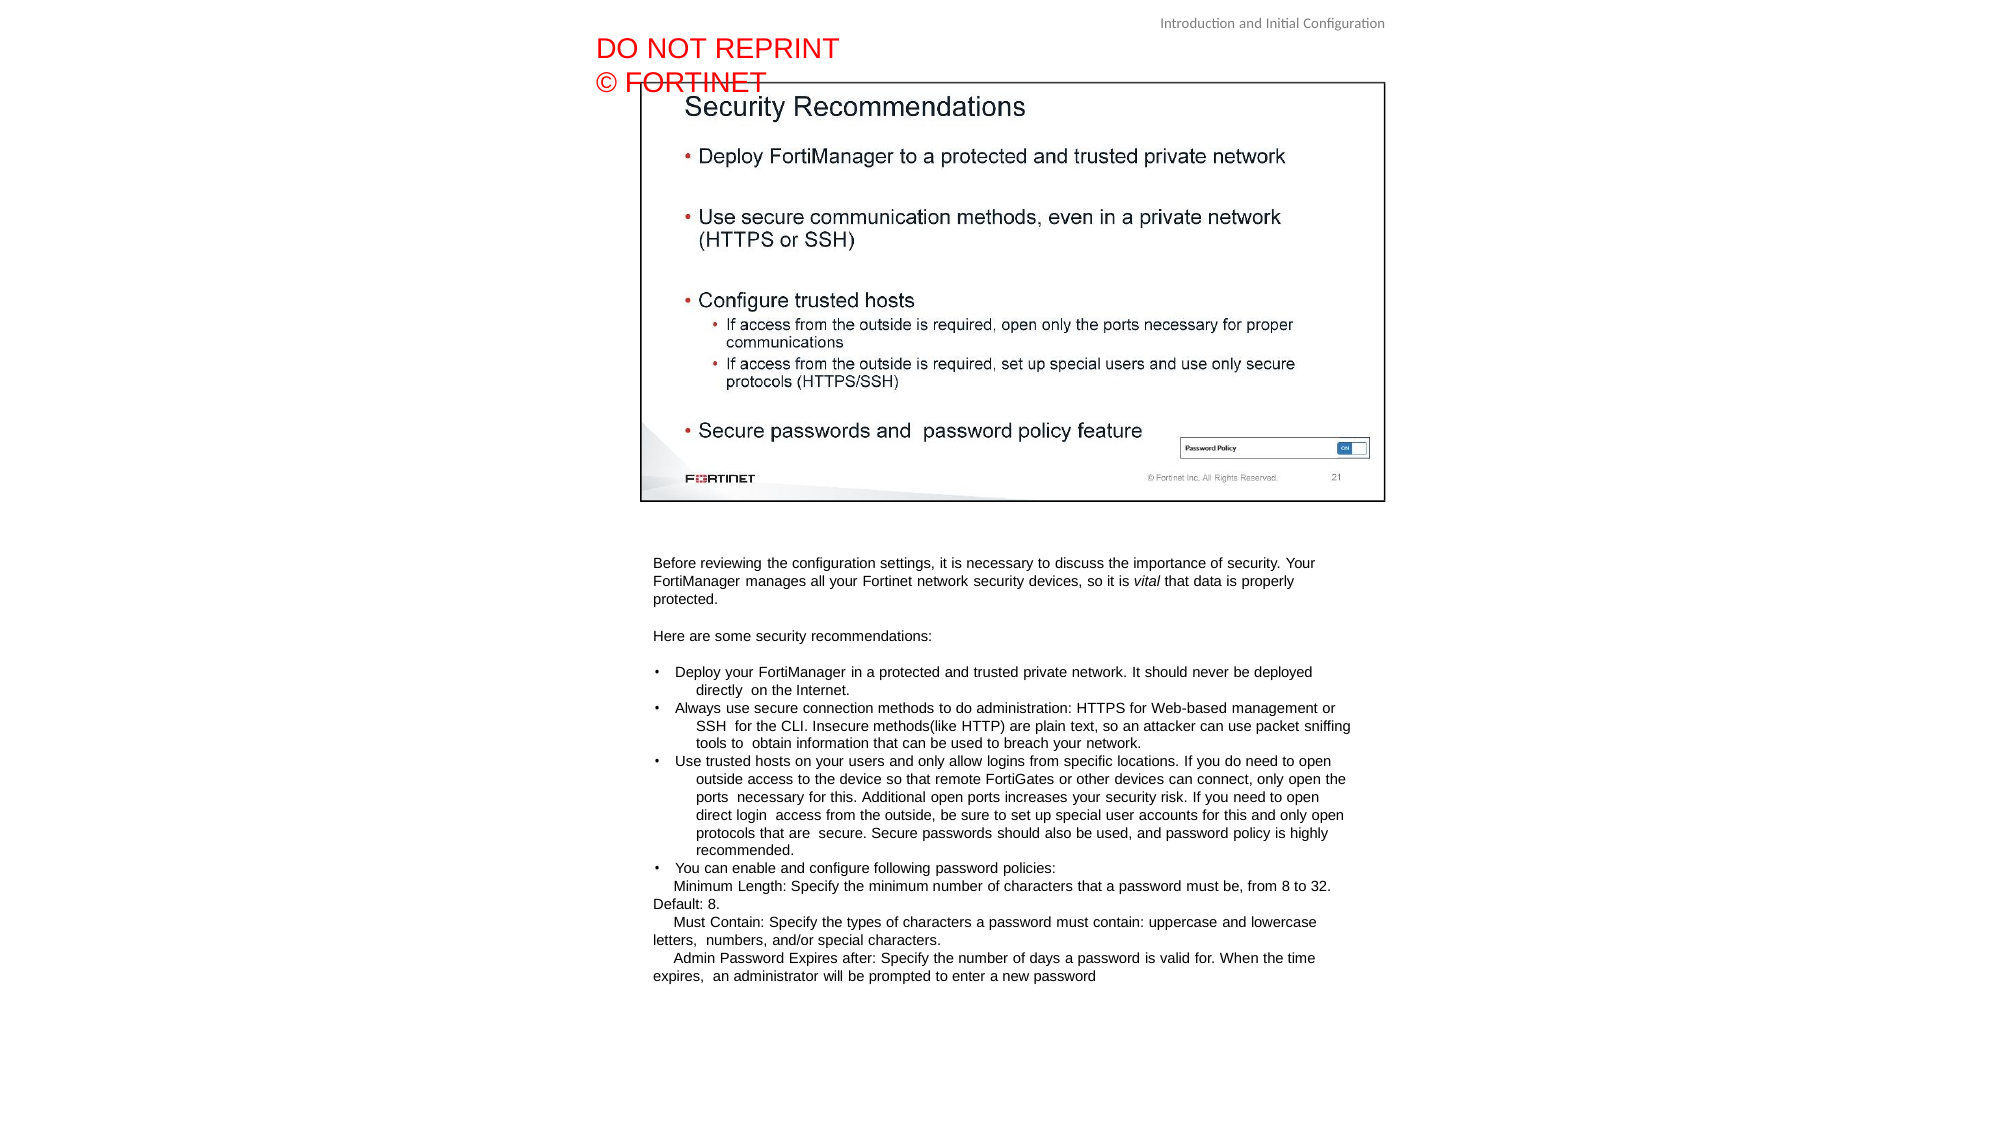

Introduction and Initial Configuration
DO NOT REPRINT
© FORTINET
Before reviewing the configuration settings, it is necessary to discuss the importance of security. Your FortiManager manages all your Fortinet network security devices, so it is vital that data is properly protected.
Here are some security recommendations:
Deploy your FortiManager in a protected and trusted private network. It should never be deployed directly on the Internet.
Always use secure connection methods to do administration: HTTPS for Web-based management or SSH for the CLI. Insecure methods(like HTTP) are plain text, so an attacker can use packet sniffing tools to obtain information that can be used to breach your network.
Use trusted hosts on your users and only allow logins from specific locations. If you do need to open outside access to the device so that remote FortiGates or other devices can connect, only open the ports necessary for this. Additional open ports increases your security risk. If you need to open direct login access from the outside, be sure to set up special user accounts for this and only open protocols that are secure. Secure passwords should also be used, and password policy is highly recommended.
You can enable and configure following password policies:
Minimum Length: Specify the minimum number of characters that a password must be, from 8 to 32.
Default: 8.
Must Contain: Specify the types of characters a password must contain: uppercase and lowercase letters, numbers, and/or special characters.
Admin Password Expires after: Specify the number of days a password is valid for. When the time expires, an administrator will be prompted to enter a new password
FortiManager 6.2 Study Guide
1